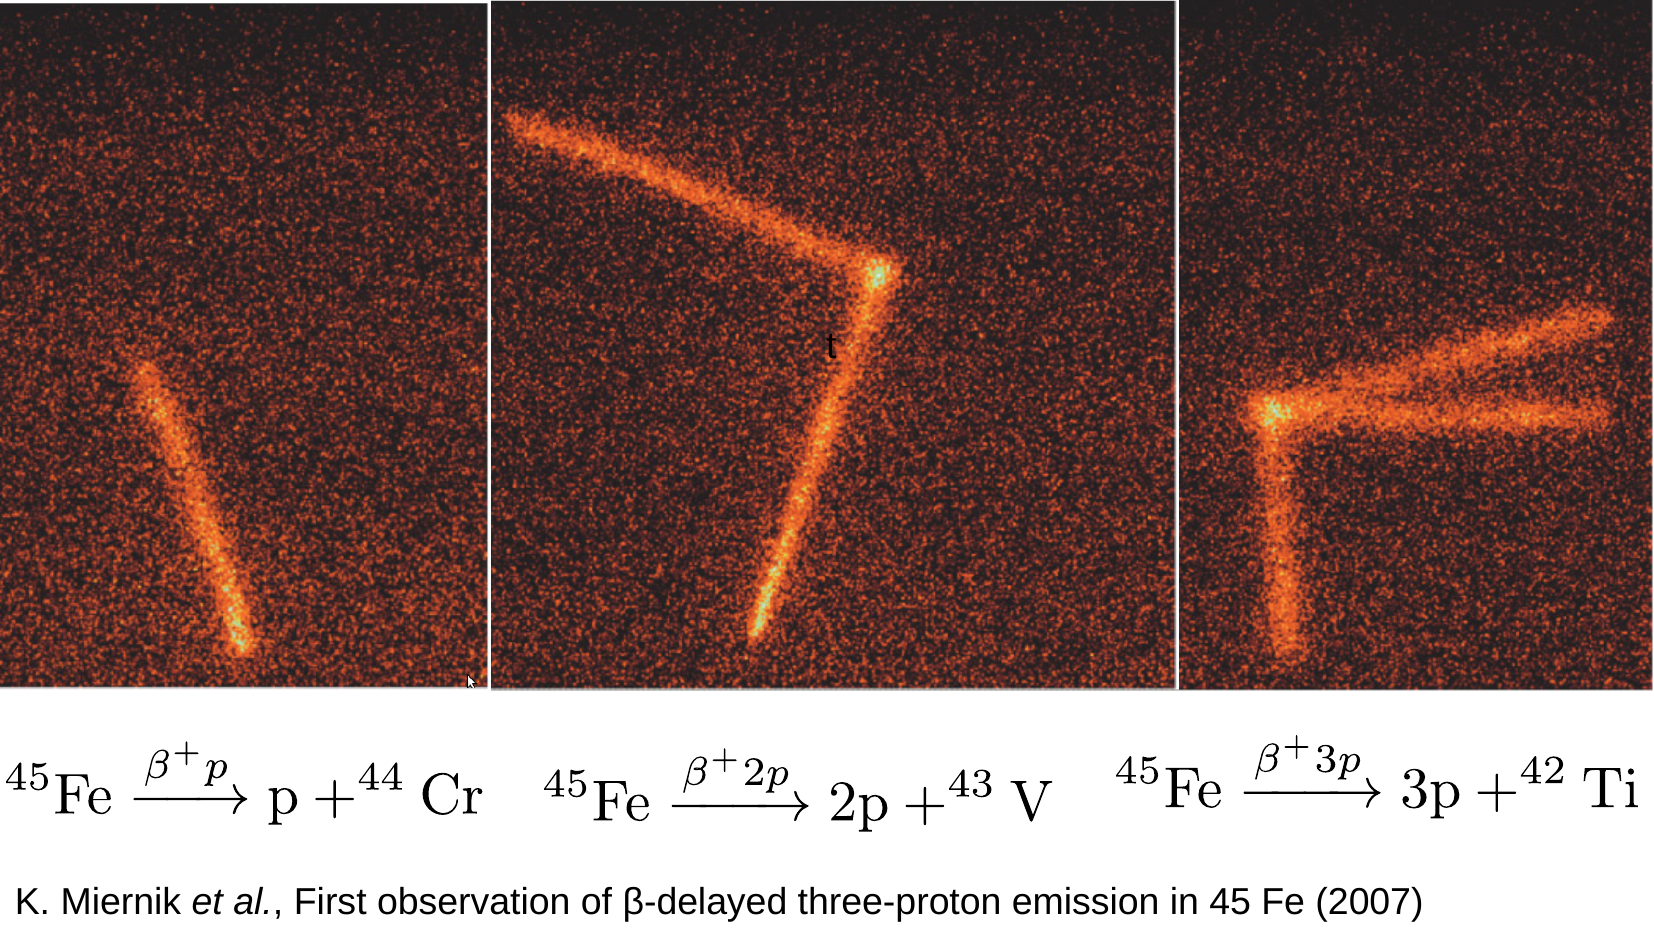

t
K. Miernik et al., First observation of β-delayed three-proton emission in 45 Fe (2007)